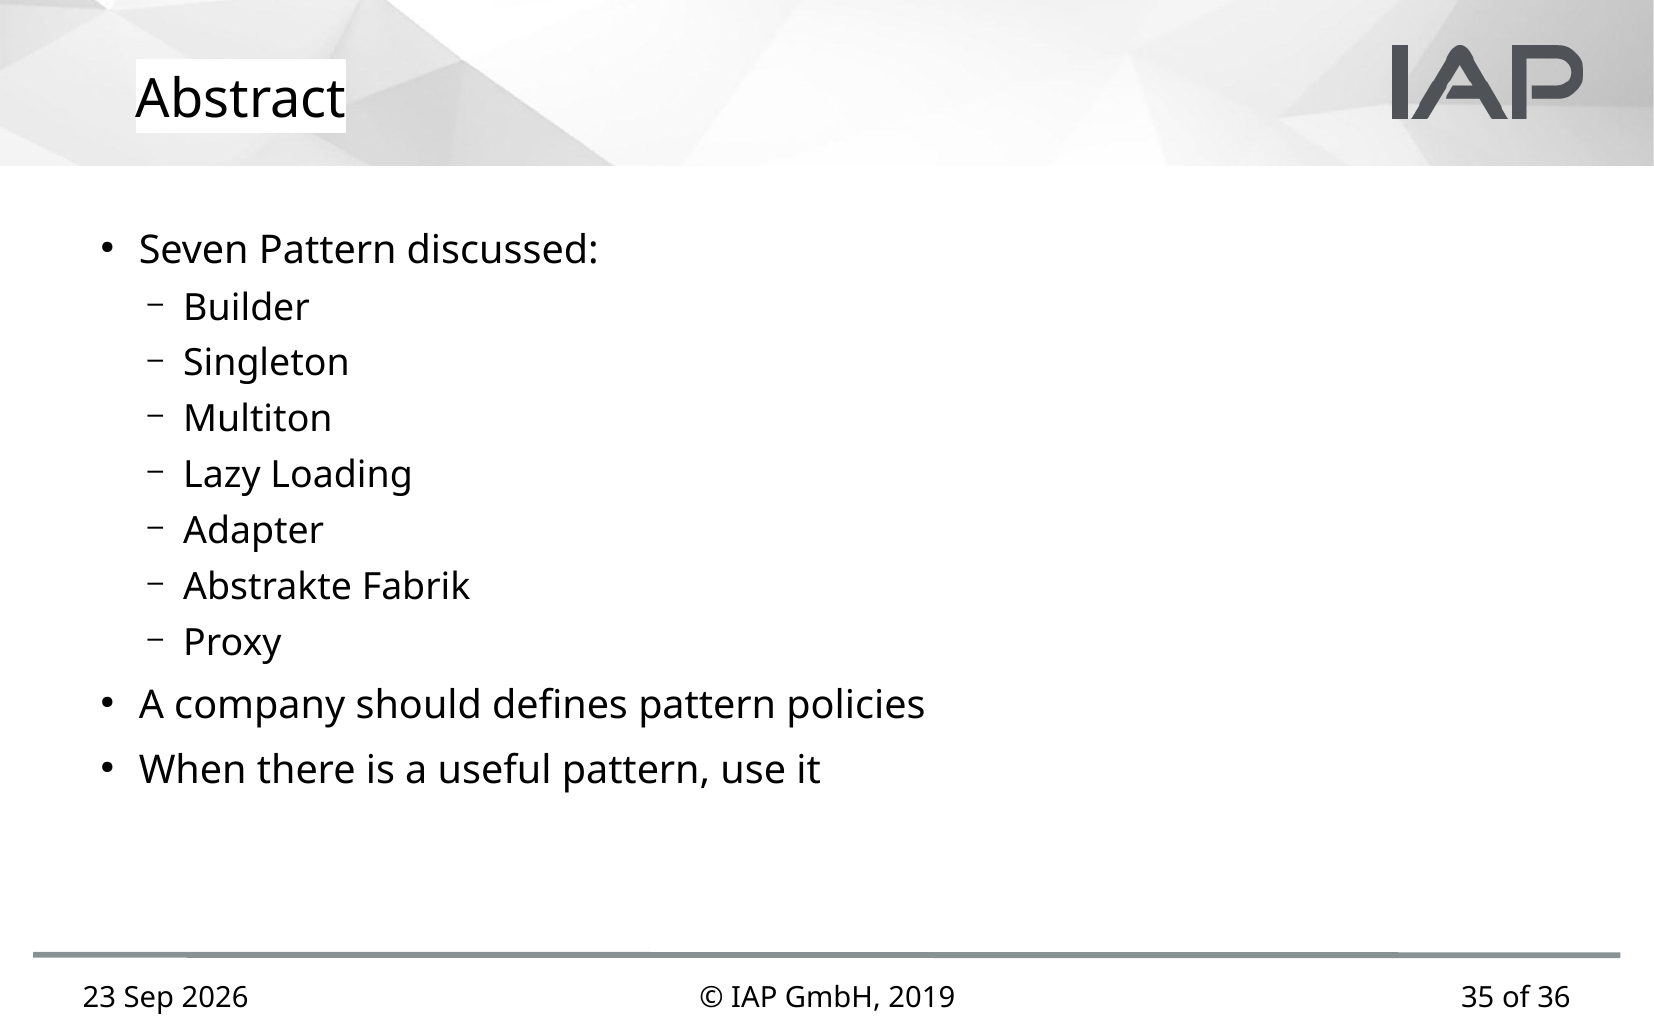

# Abstract
Seven Pattern discussed:
Builder
Singleton
Multiton
Lazy Loading
Adapter
Abstrakte Fabrik
Proxy
A company should defines pattern policies
When there is a useful pattern, use it
© IAP GmbH, 2019
35